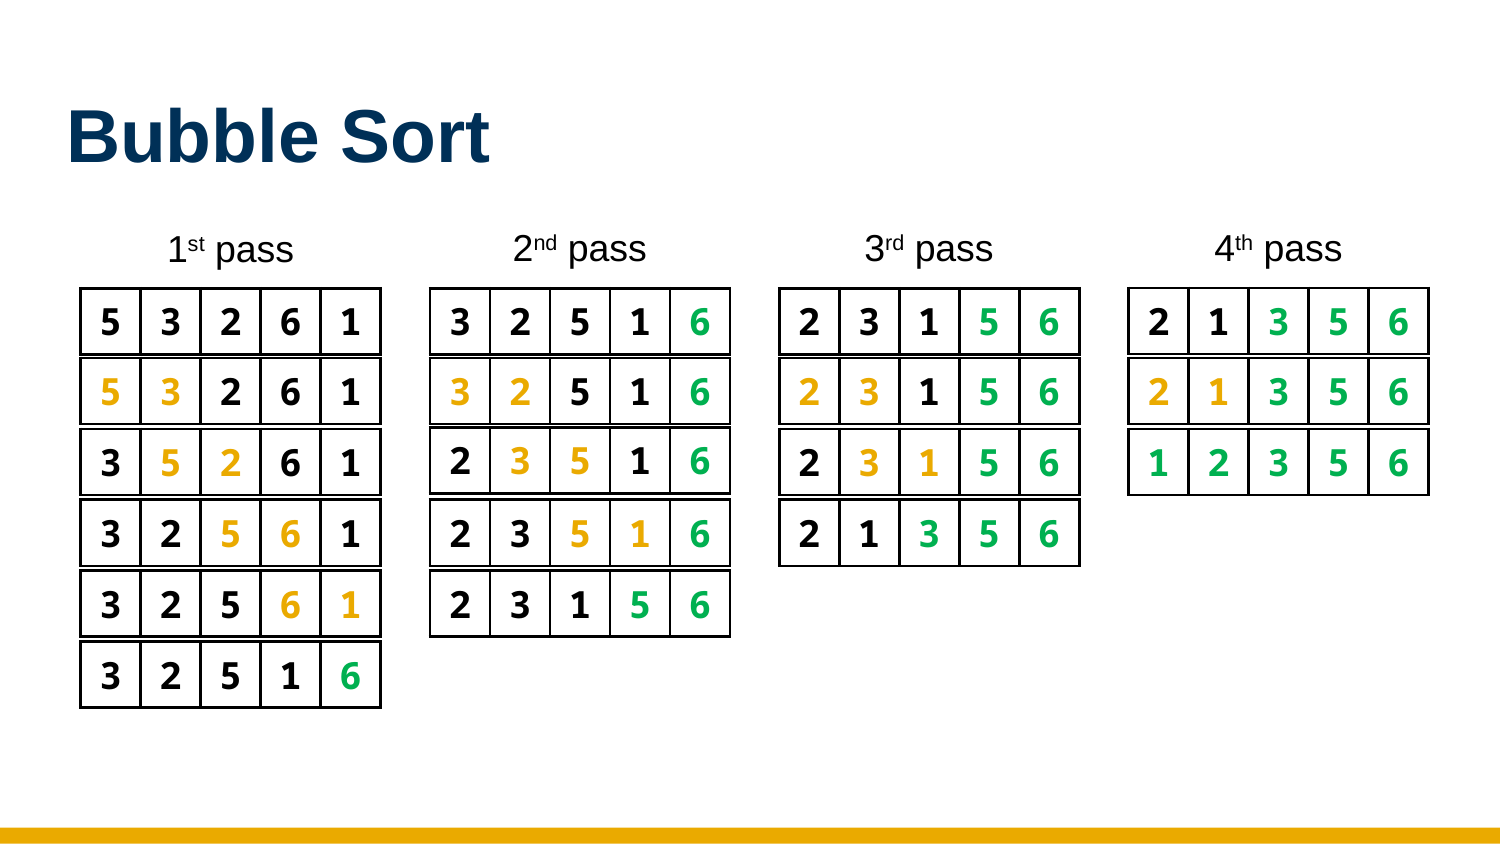

# Bubble Sort
4th pass
2nd pass
3rd pass
1st pass
| 2 | 1 | 3 | 5 | 6 |
| --- | --- | --- | --- | --- |
| 5 | 3 | 2 | 6 | 1 |
| --- | --- | --- | --- | --- |
| 3 | 2 | 5 | 1 | 6 |
| --- | --- | --- | --- | --- |
| 2 | 3 | 1 | 5 | 6 |
| --- | --- | --- | --- | --- |
| 5 | 3 | 2 | 6 | 1 |
| --- | --- | --- | --- | --- |
| 3 | 2 | 5 | 1 | 6 |
| --- | --- | --- | --- | --- |
| 2 | 3 | 1 | 5 | 6 |
| --- | --- | --- | --- | --- |
| 2 | 1 | 3 | 5 | 6 |
| --- | --- | --- | --- | --- |
| 2 | 3 | 5 | 1 | 6 |
| --- | --- | --- | --- | --- |
| 3 | 5 | 2 | 6 | 1 |
| --- | --- | --- | --- | --- |
| 2 | 3 | 1 | 5 | 6 |
| --- | --- | --- | --- | --- |
| 1 | 2 | 3 | 5 | 6 |
| --- | --- | --- | --- | --- |
| 3 | 2 | 5 | 6 | 1 |
| --- | --- | --- | --- | --- |
| 2 | 3 | 5 | 1 | 6 |
| --- | --- | --- | --- | --- |
| 2 | 1 | 3 | 5 | 6 |
| --- | --- | --- | --- | --- |
| 3 | 2 | 5 | 6 | 1 |
| --- | --- | --- | --- | --- |
| 2 | 3 | 1 | 5 | 6 |
| --- | --- | --- | --- | --- |
| 3 | 2 | 5 | 1 | 6 |
| --- | --- | --- | --- | --- |